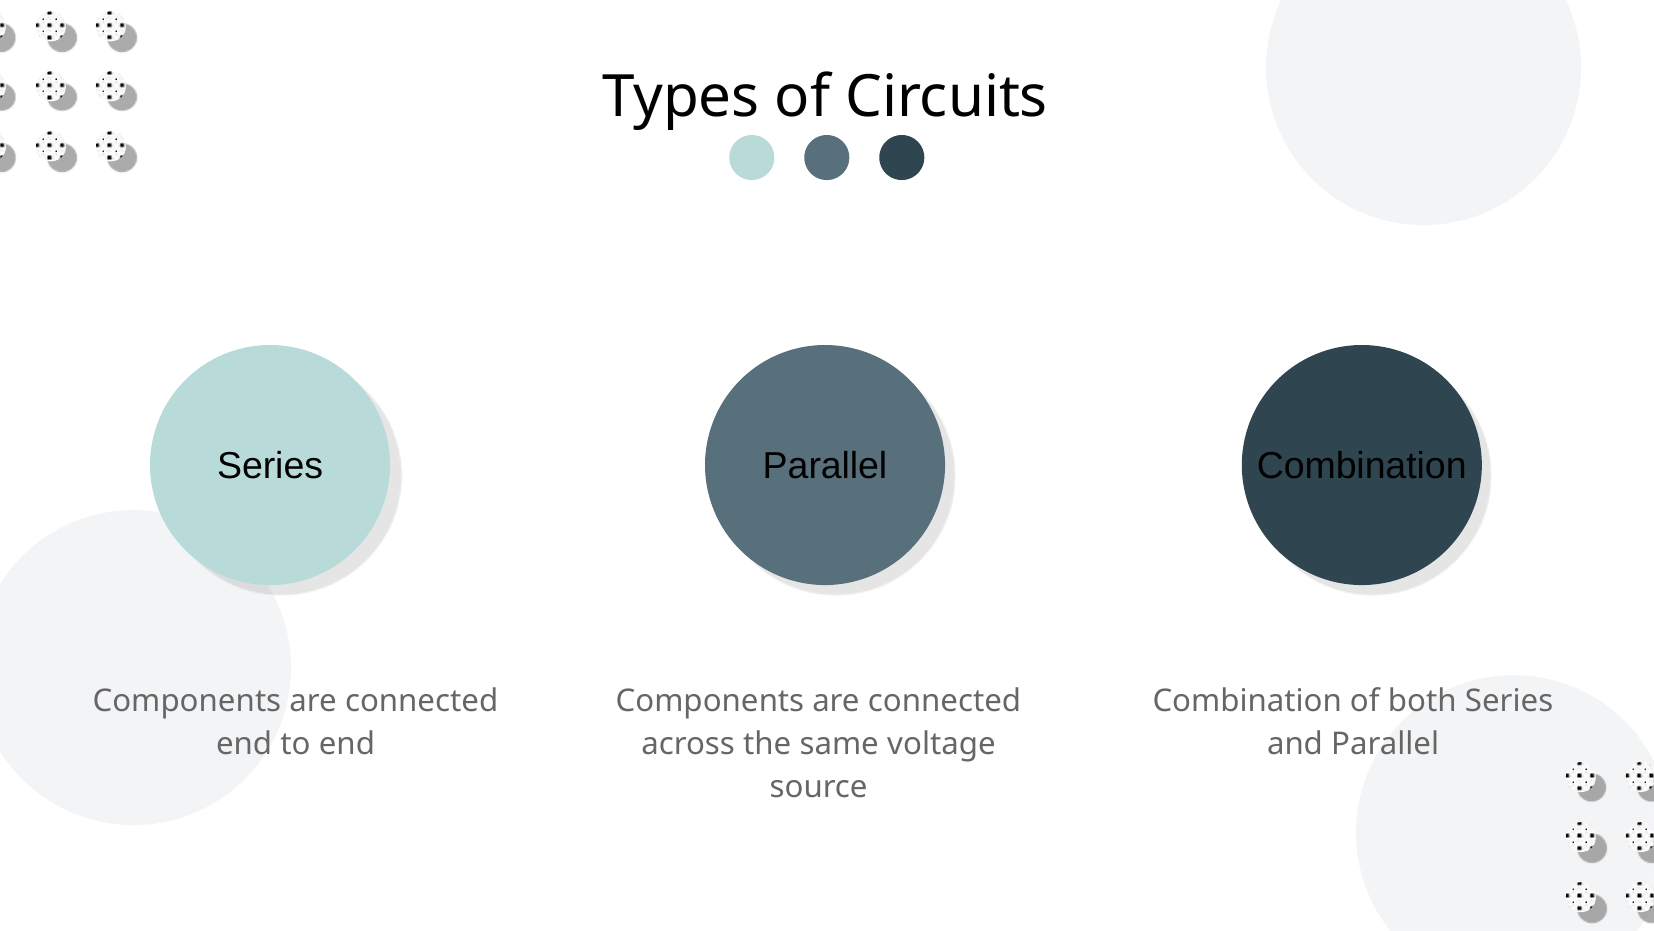

Types of Circuits
Series
Parallel
Combination
Components are connected end to end
Components are connected across the same voltage source
Combination of both Series and Parallel